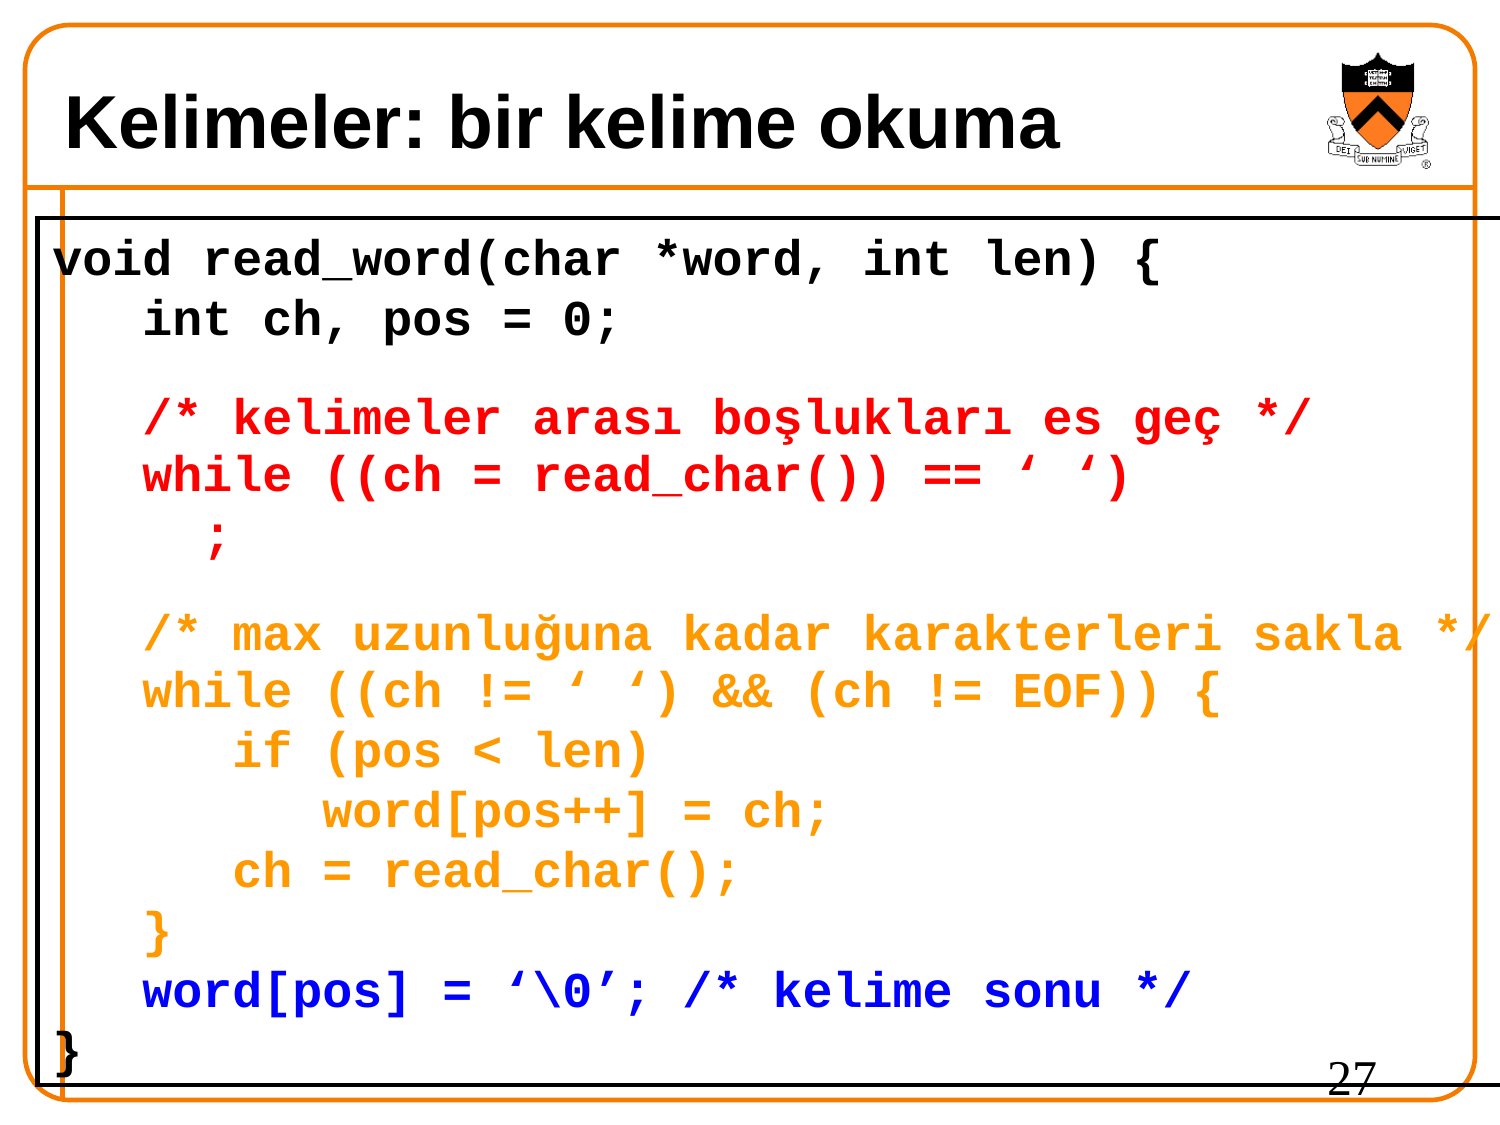

# Kelimeler: bir kelime okuma
void read_word(char *word, int len) {
 int ch, pos = 0;
 /* kelimeler arası boşlukları es geç */
 while ((ch = read_char()) == ‘ ‘)
 ;
 /* max uzunluğuna kadar karakterleri sakla */
 while ((ch != ‘ ‘) && (ch != EOF)) {
 if (pos < len)
 word[pos++] = ch;
 ch = read_char();
 }
 word[pos] = ‘\0’; /* kelime sonu */
}
27